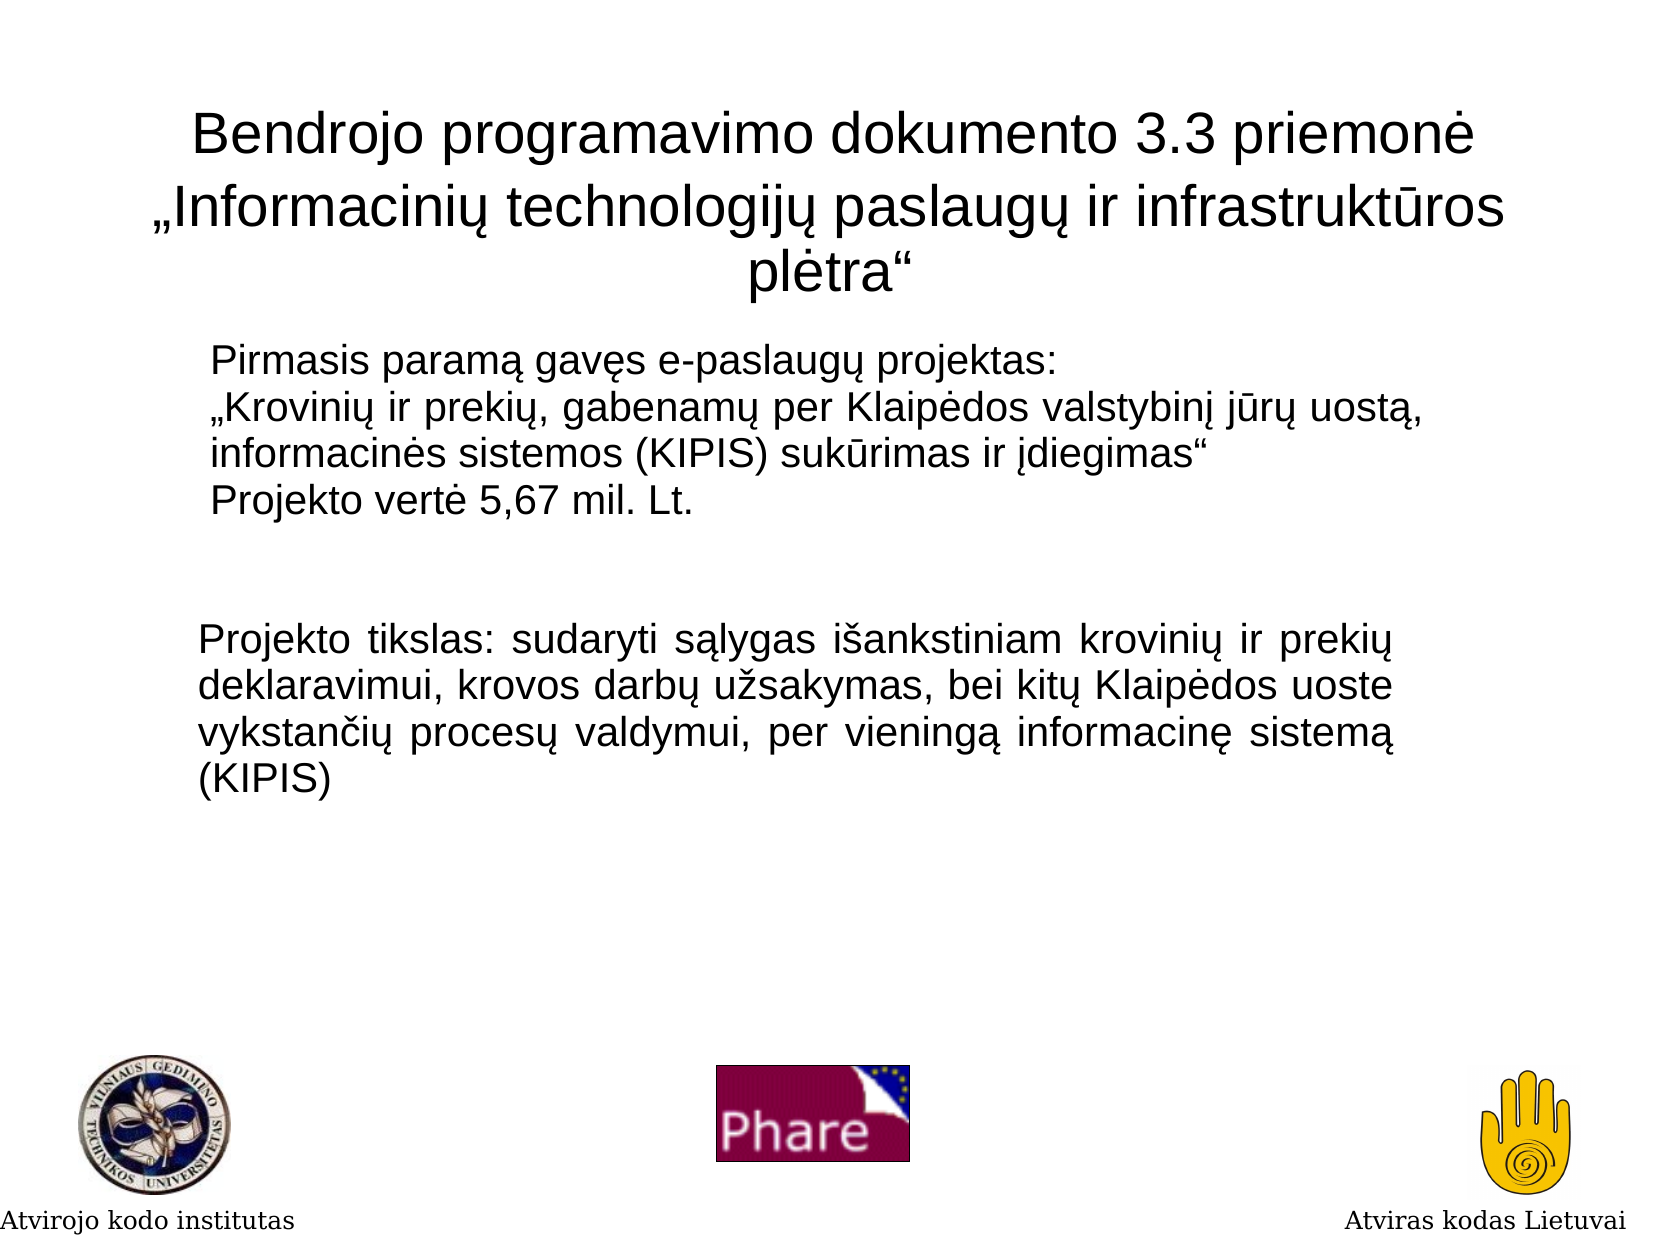

# Bendrojo programavimo dokumento 3.3 priemonė „Informacinių technologijų paslaugų ir infrastruktūros plėtra“
Pirmasis paramą gavęs e-paslaugų projektas:
„Krovinių ir prekių, gabenamų per Klaipėdos valstybinį jūrų uostą, informacinės sistemos (KIPIS) sukūrimas ir įdiegimas“
Projekto vertė 5,67 mil. Lt.
Projekto tikslas: sudaryti sąlygas išankstiniam krovinių ir prekių deklaravimui, krovos darbų užsakymas, bei kitų Klaipėdos uoste vykstančių procesų valdymui, per vieningą informacinę sistemą (KIPIS)
Atvirojo kodo institutas
Atviras kodas Lietuvai